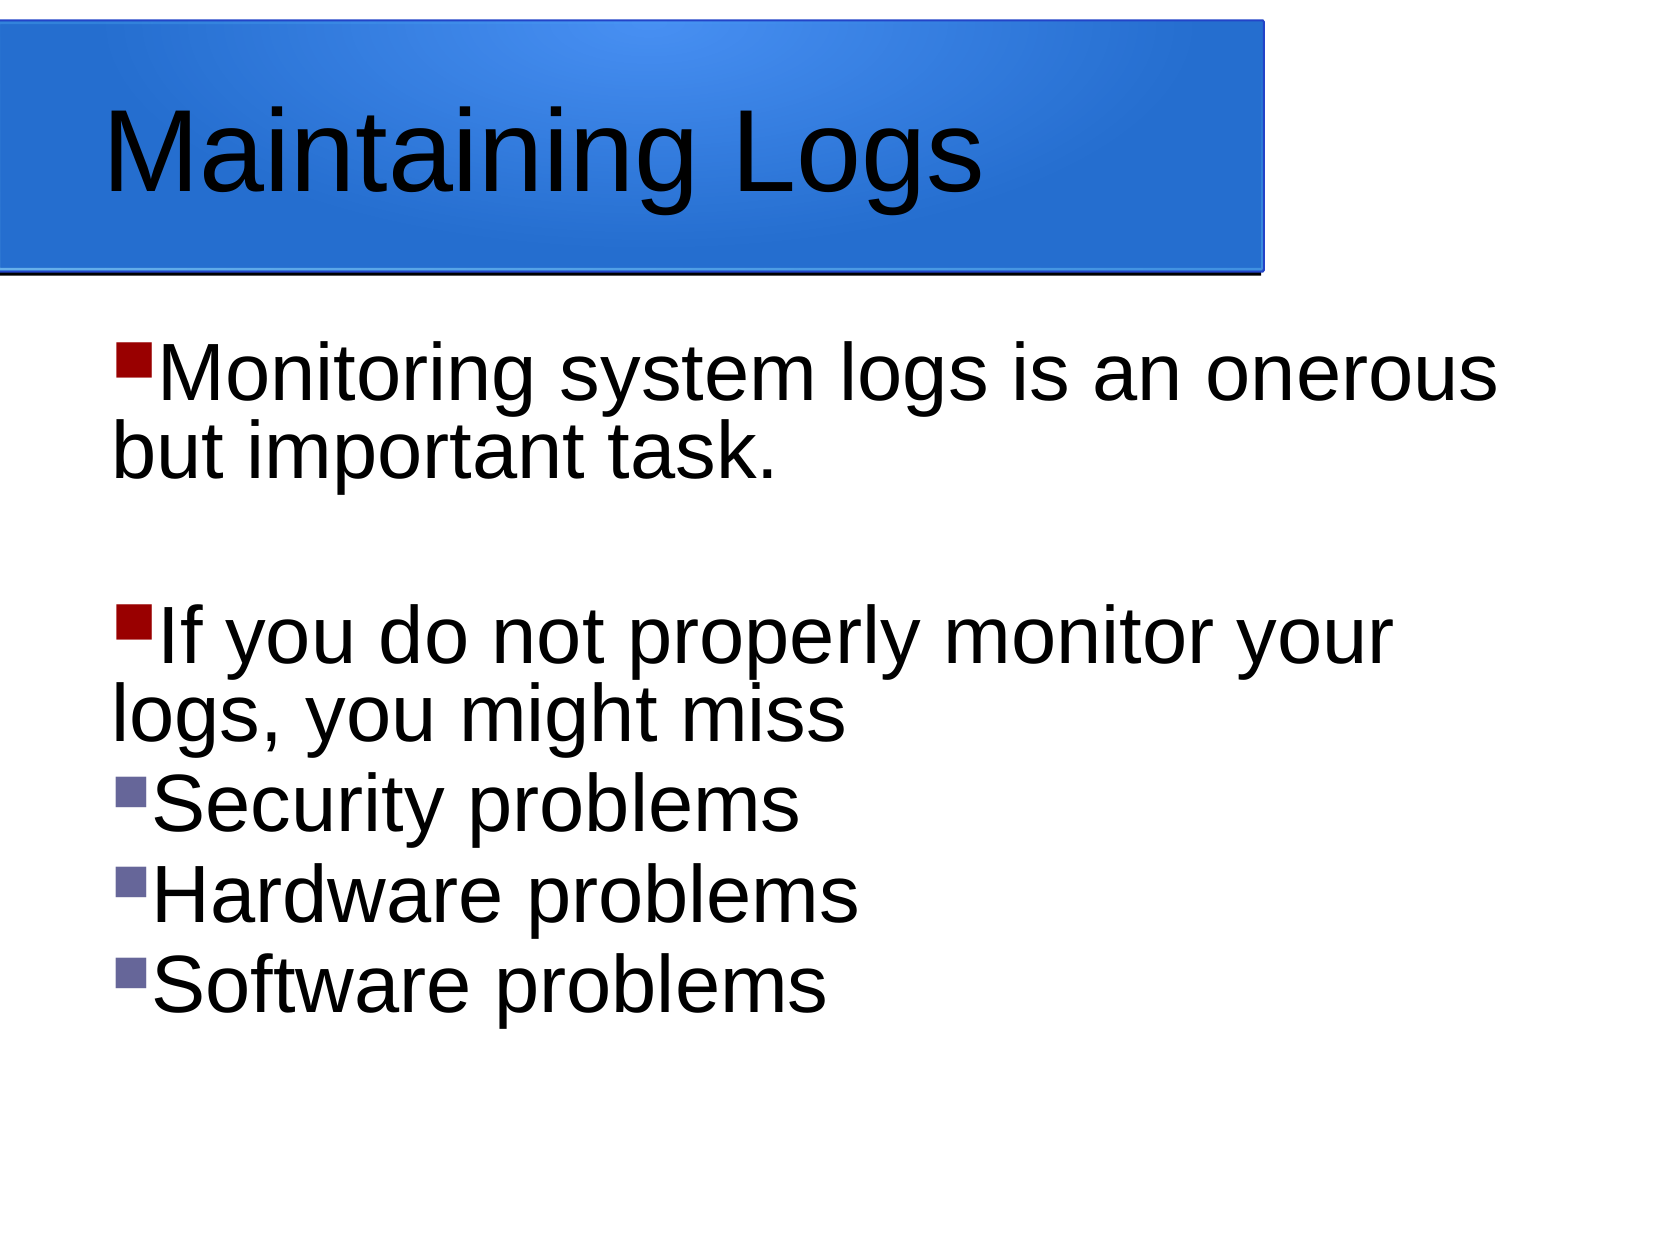

# Maintaining Logs
Monitoring system logs is an onerous but important task.
If you do not properly monitor your logs, you might miss
Security problems
Hardware problems
Software problems